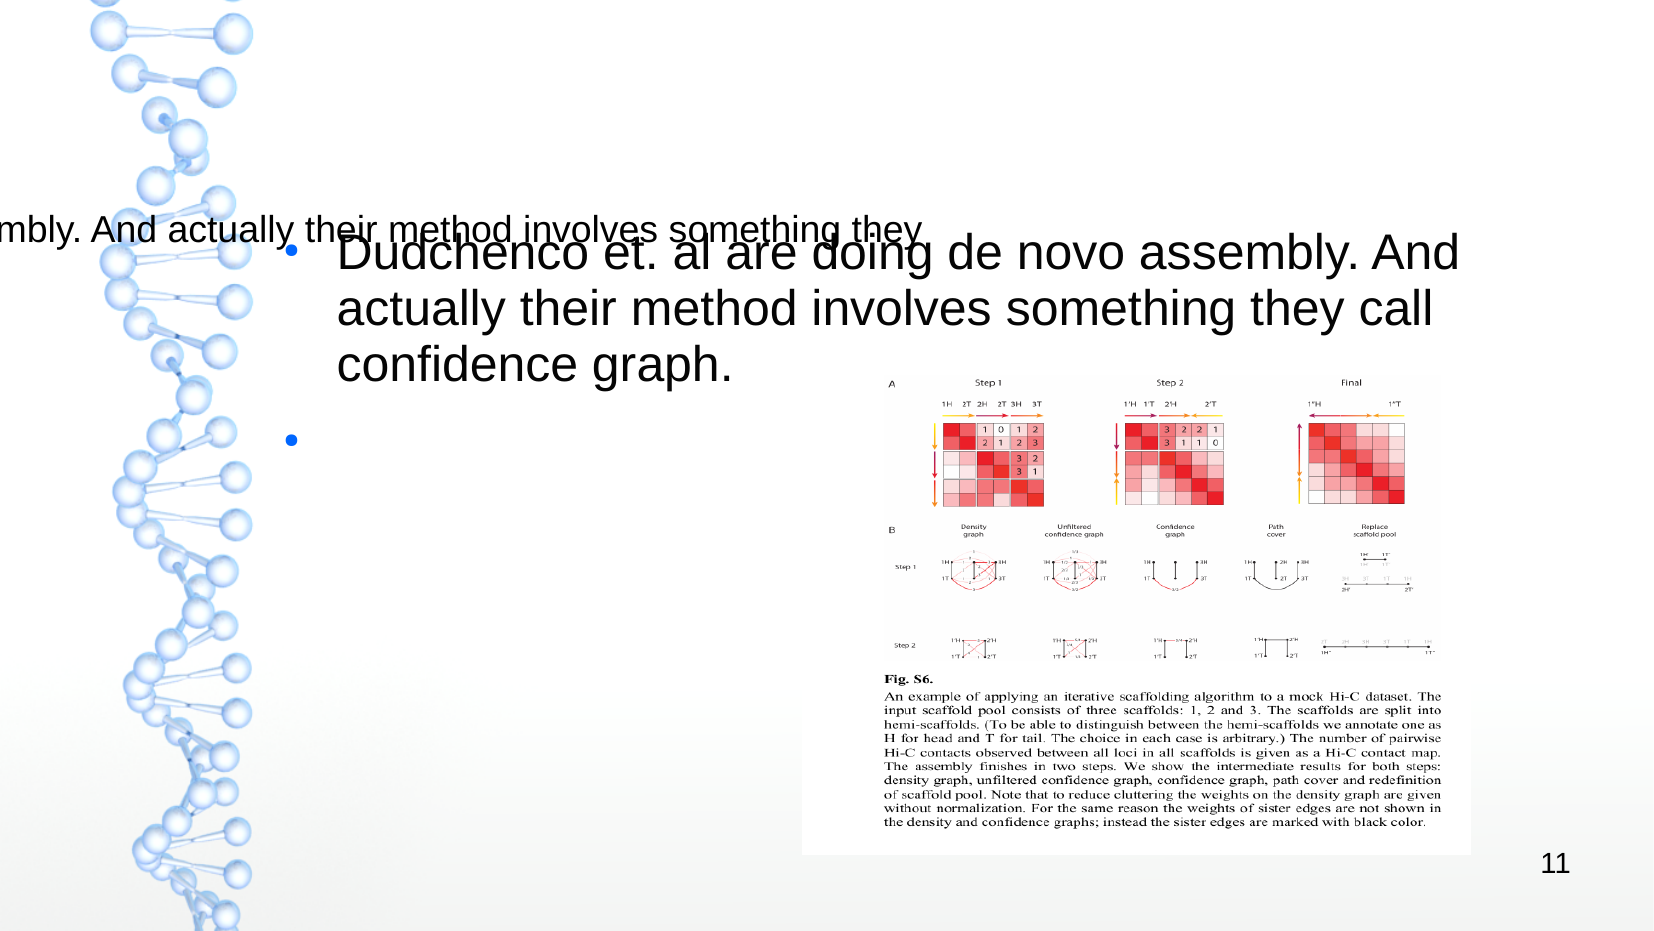

#
Dudchenco et. al are doing de novo assembly. And actually their method involves something they call confidence graph.
Dudchenco et. al are doing de novo assembly. And actually their method involves something they call confidence graph.
11